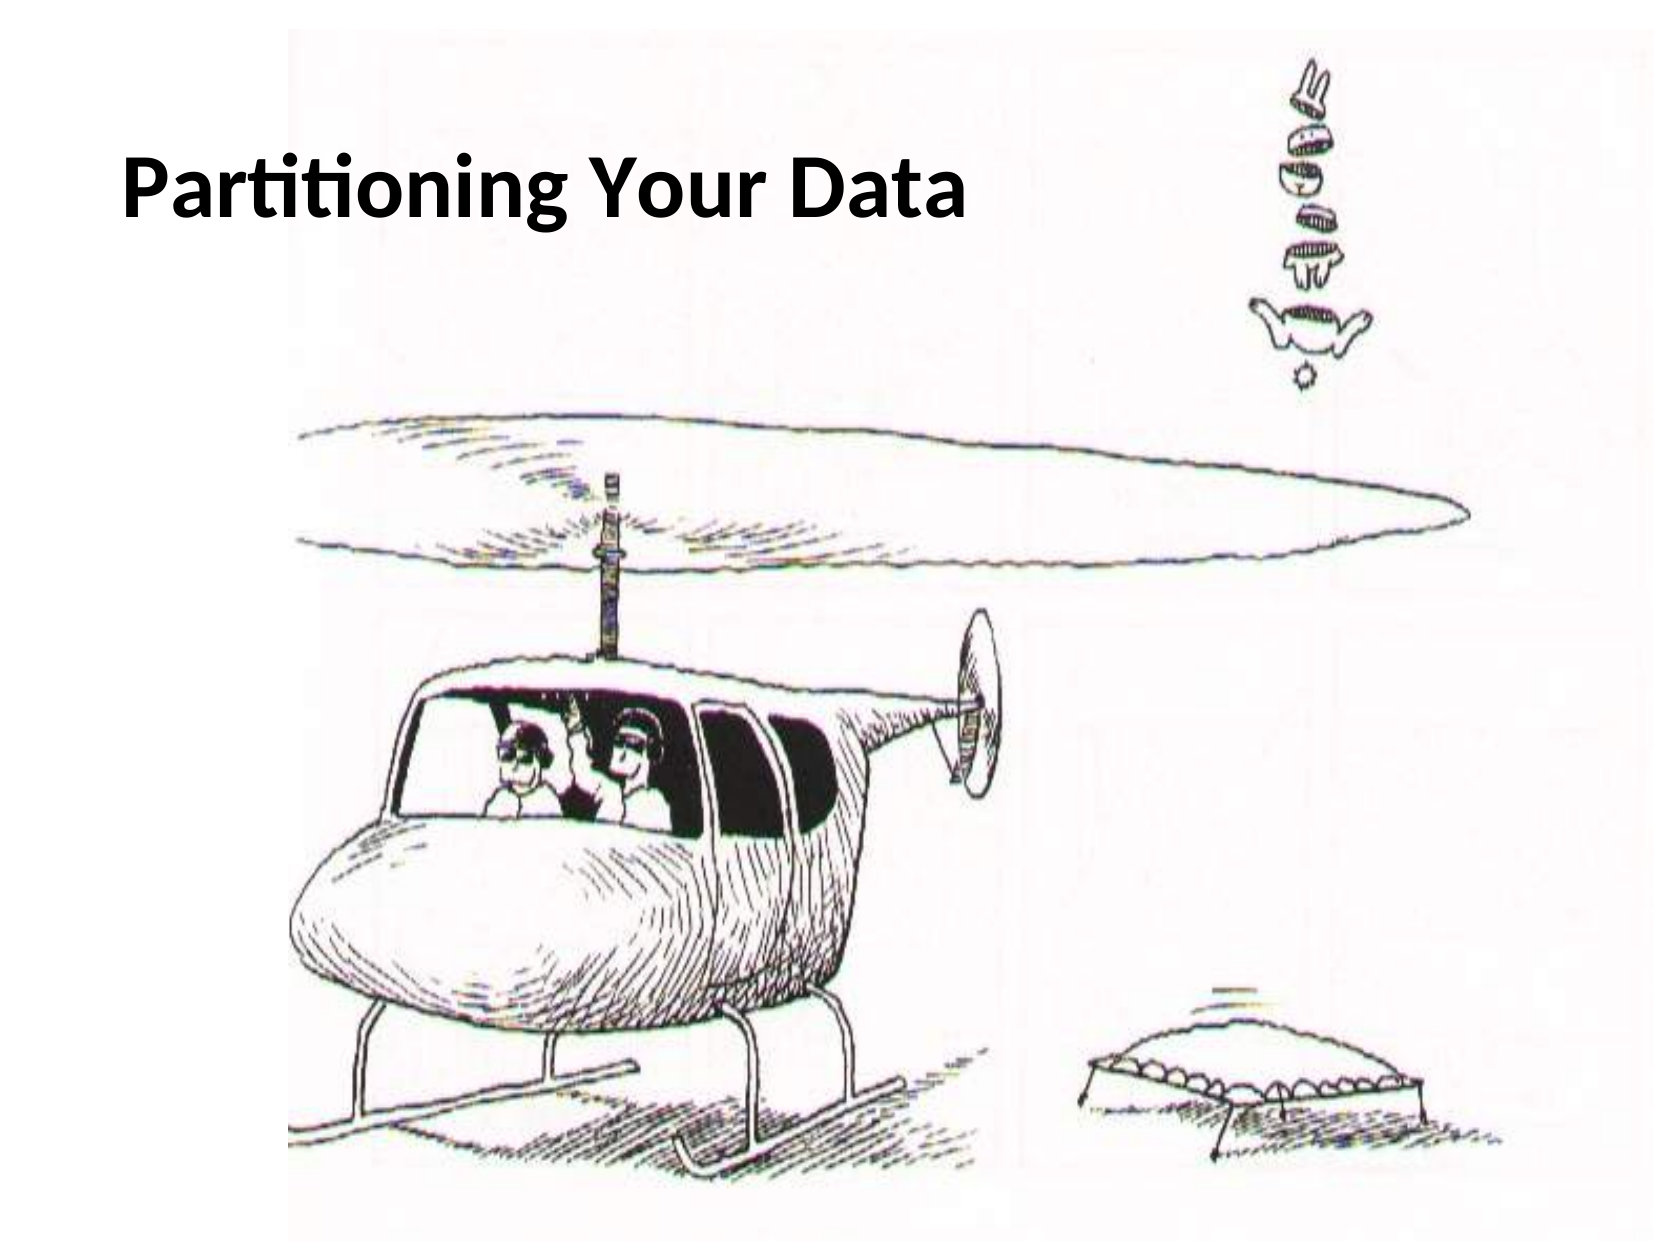

# Partitioning Your Data
O. Smirnov & S. Salvini, SKA CALIM 2008, Perth
7